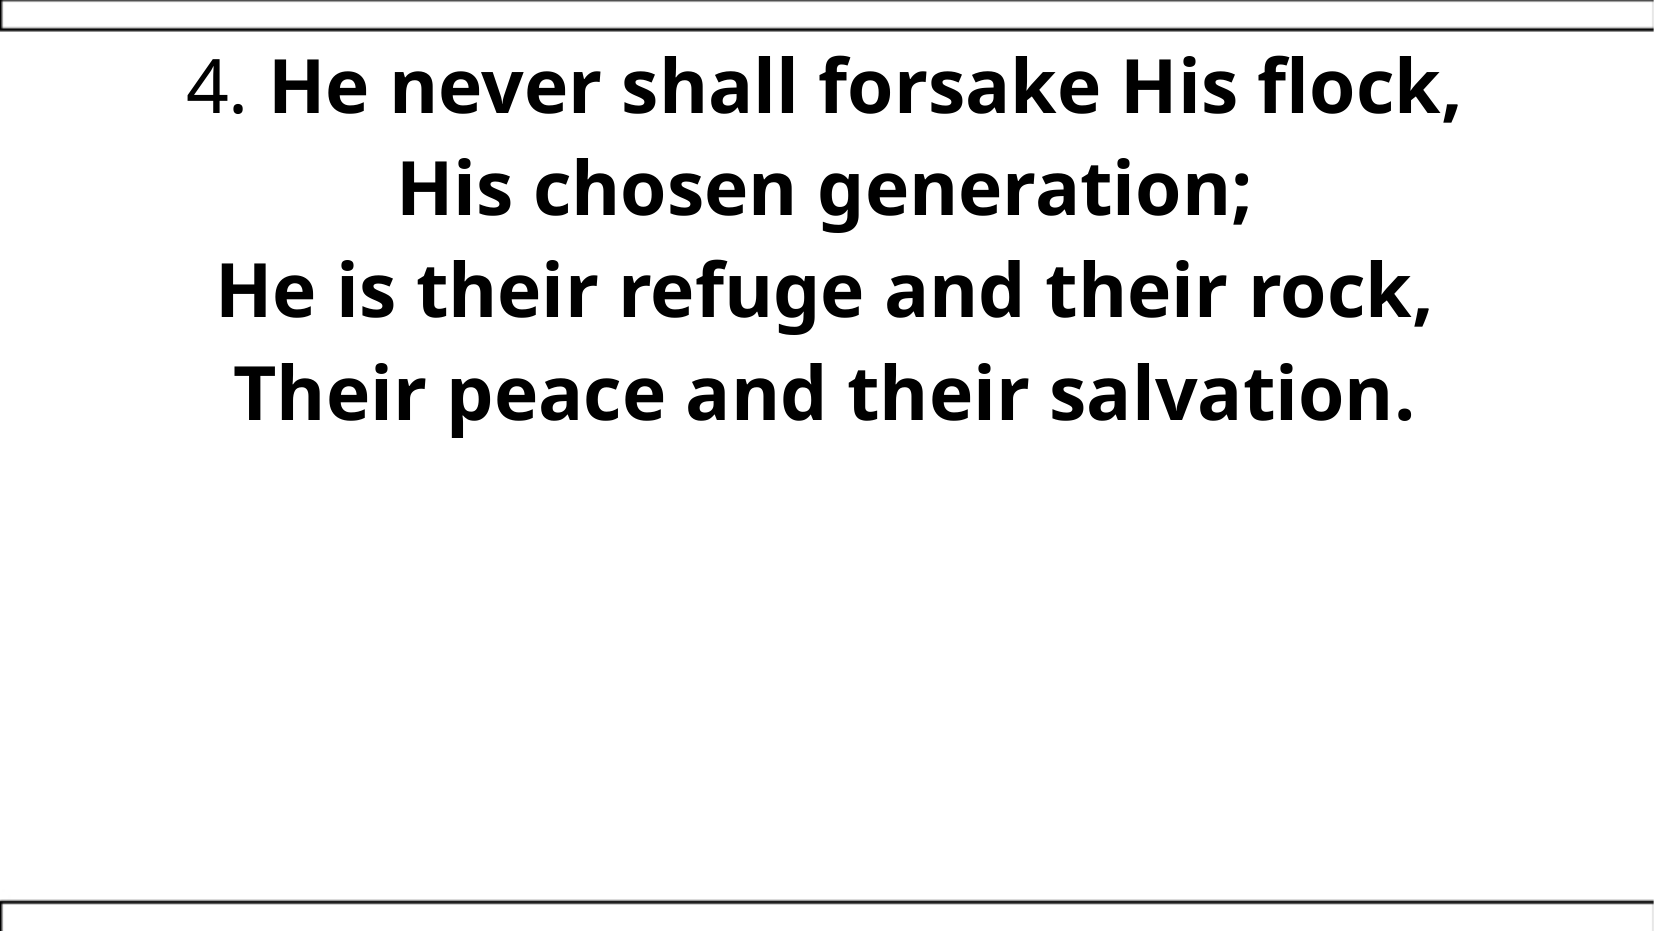

4. He never shall forsake His flock,
His chosen generation;
He is their refuge and their rock,
Their peace and their salvation.